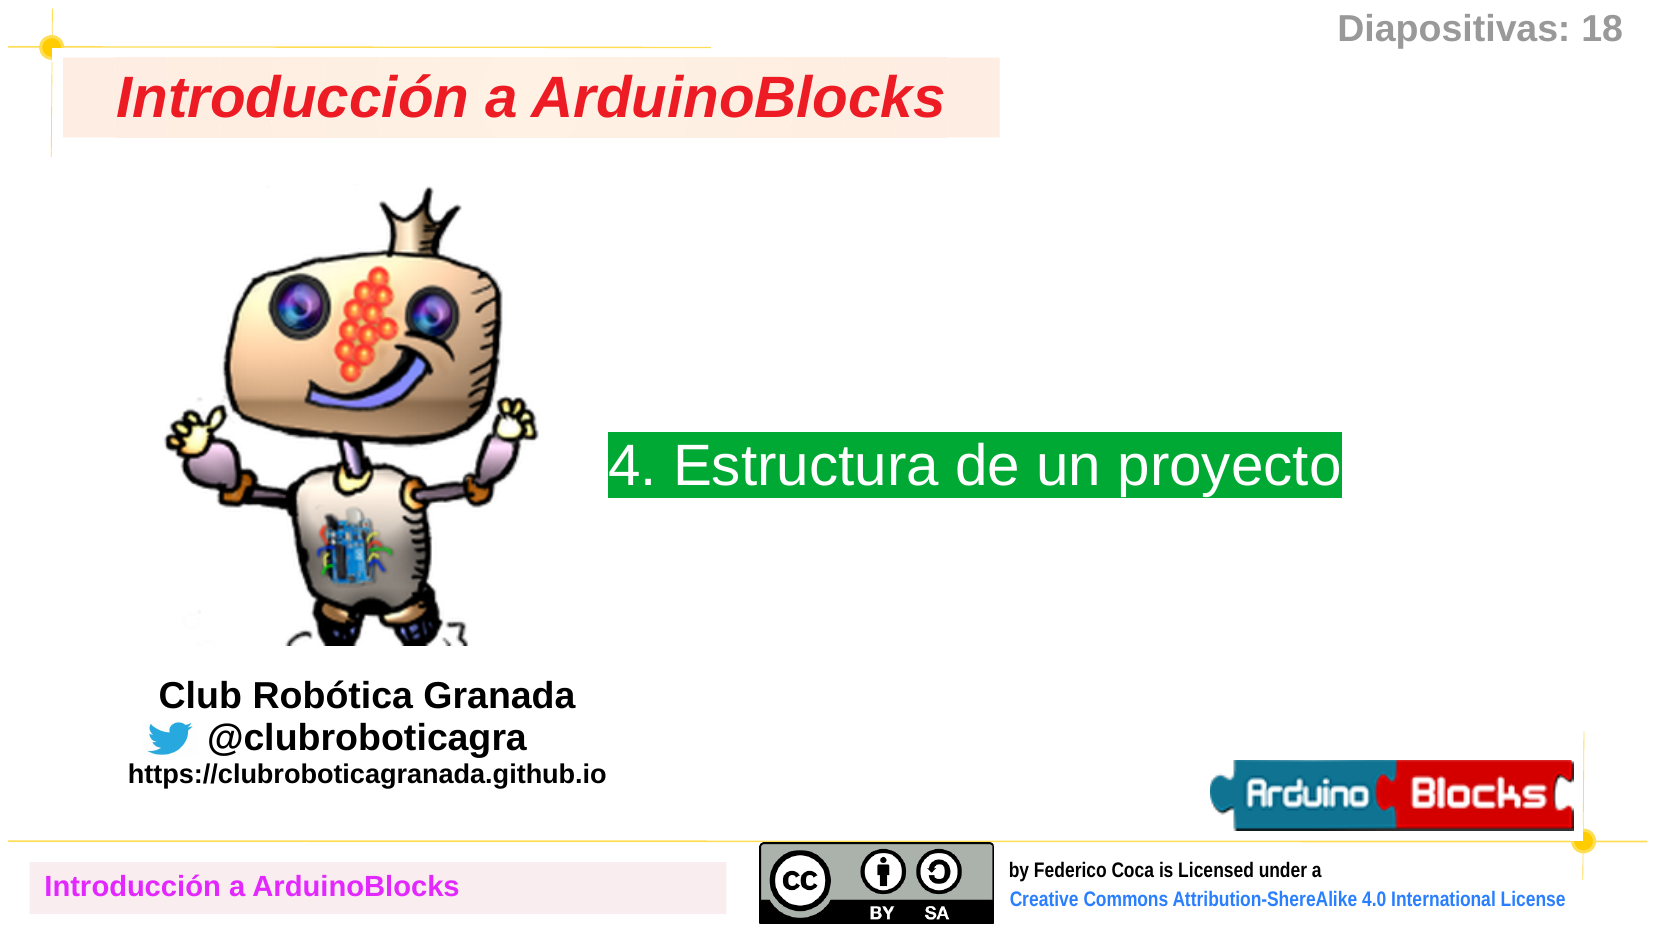

Diapositivas: 18
Introducción a ArduinoBlocks
4. Estructura de un proyecto
Club Robótica Granada
@clubroboticagra
https://clubroboticagranada.github.io
Introducción a ArduinoBlocks